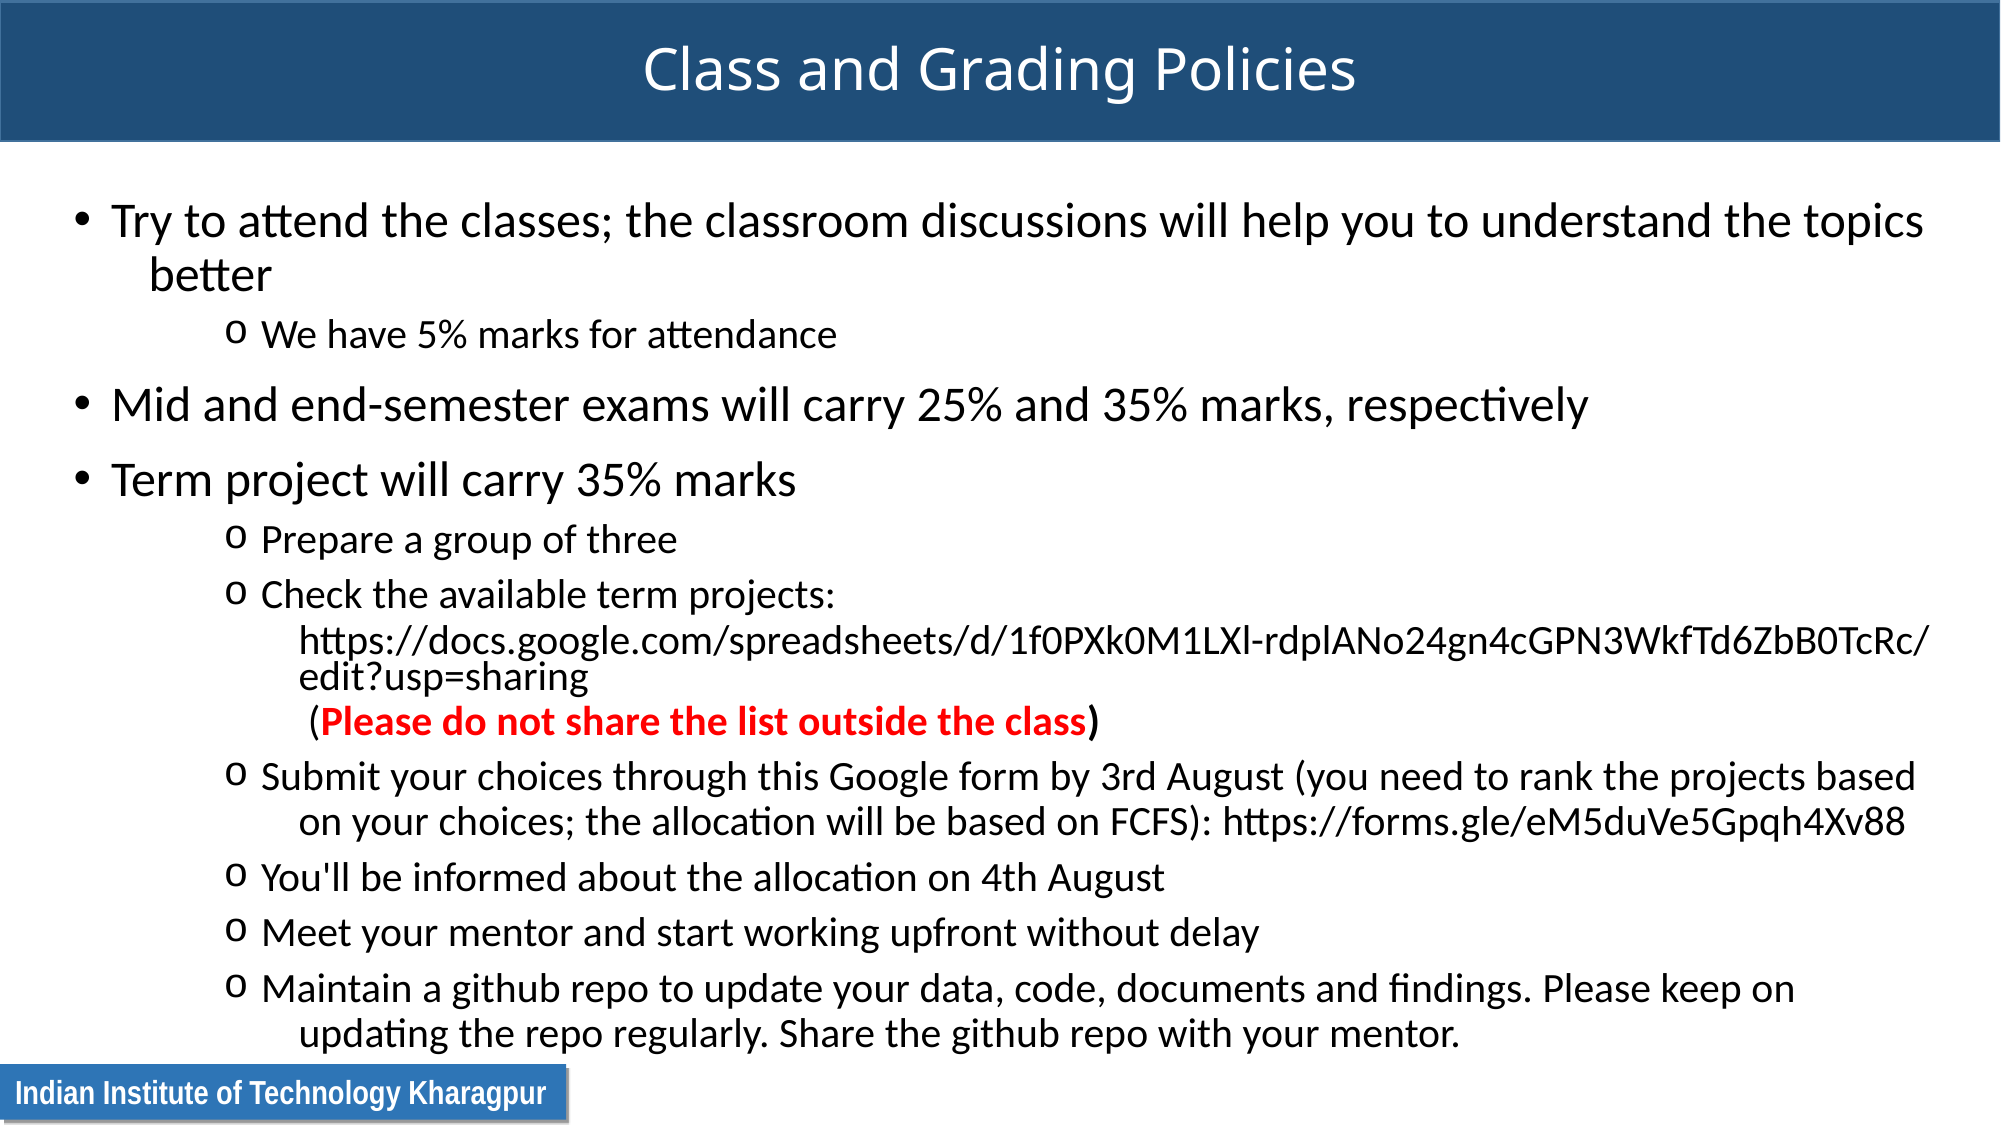

Class and Grading Policies
# Try to attend the classes; the classroom discussions will help you to understand the topics better
We have 5% marks for attendance
Mid and end-semester exams will carry 25% and 35% marks, respectively
Term project will carry 35% marks
Prepare a group of three
Check the available term projects: https://docs.google.com/spreadsheets/d/1f0PXk0M1LXl-rdplANo24gn4cGPN3WkfTd6ZbB0TcRc/edit?usp=sharing (Please do not share the list outside the class)
Submit your choices through this Google form by 3rd August (you need to rank the projects based on your choices; the allocation will be based on FCFS): https://forms.gle/eM5duVe5Gpqh4Xv88
You'll be informed about the allocation on 4th August
Meet your mentor and start working upfront without delay
Maintain a github repo to update your data, code, documents and findings. Please keep on updating the repo regularly. Share the github repo with your mentor.